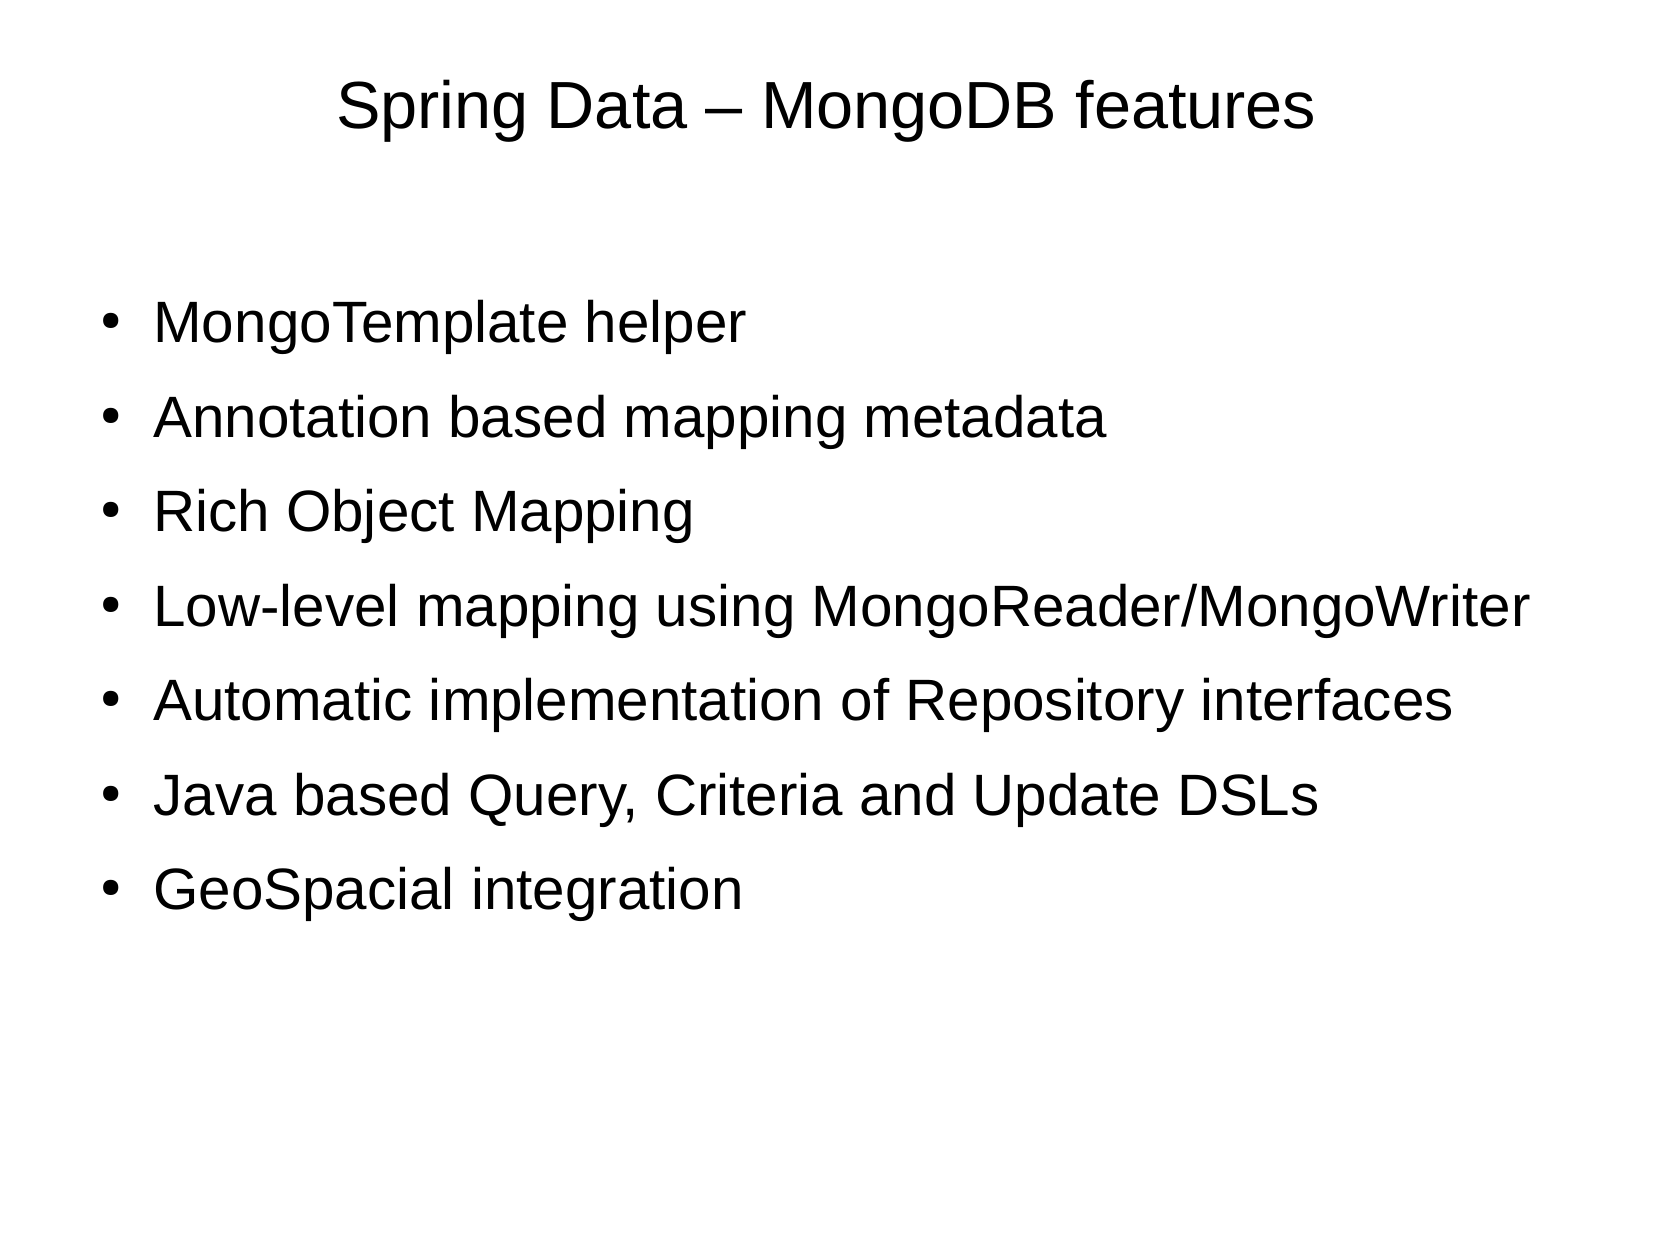

# Spring Data – MongoDB features
MongoTemplate helper
Annotation based mapping metadata
Rich Object Mapping
Low-level mapping using MongoReader/MongoWriter
Automatic implementation of Repository interfaces
Java based Query, Criteria and Update DSLs
GeoSpacial integration